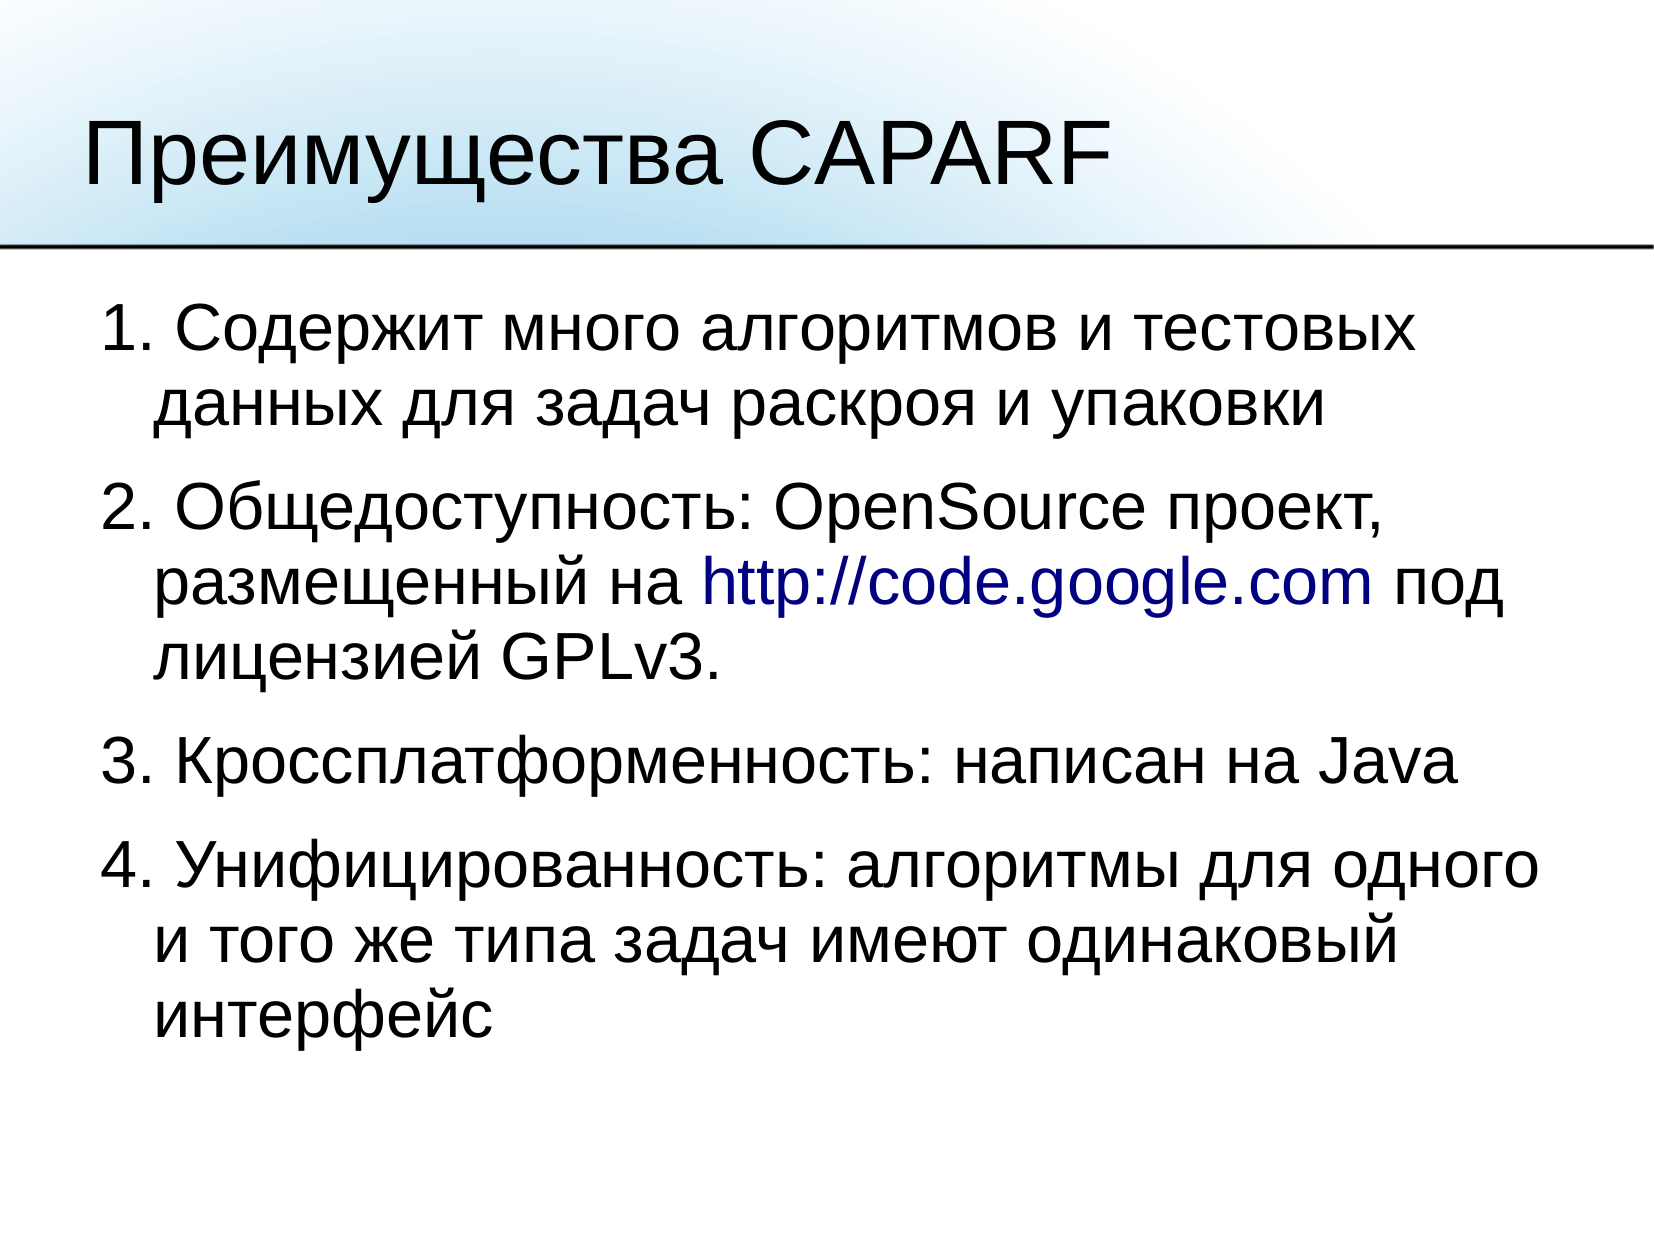

# Преимущества CAPARF
 Содержит много алгоритмов и тестовых данных для задач раскроя и упаковки
 Общедоступность: OpenSource проект, размещенный на http://code.google.com под лицензией GPLv3.
 Кроссплатформенность: написан на Java
 Унифицированность: алгоритмы для одного и того же типа задач имеют одинаковый интерфейс